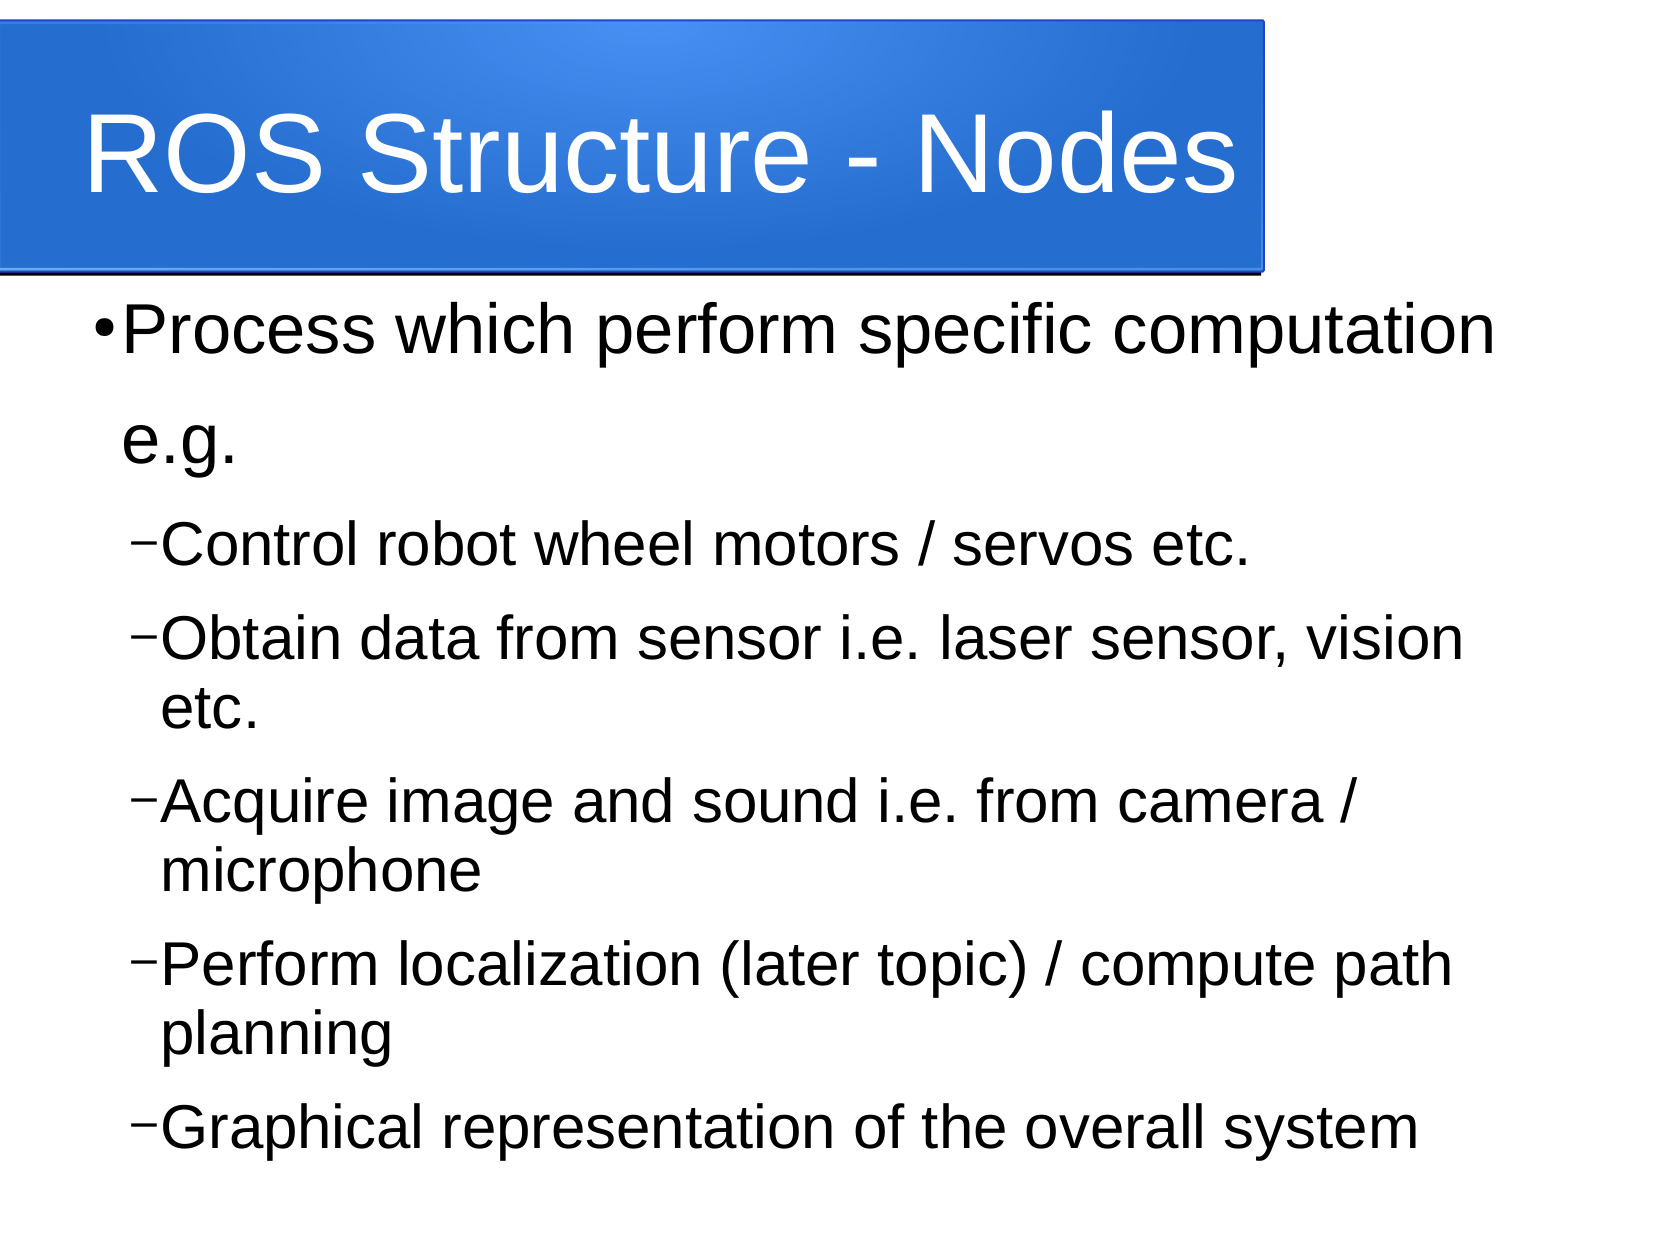

# ROS Structure - Nodes
Process which perform specific computation
e.g.
Control robot wheel motors / servos etc.
Obtain data from sensor i.e. laser sensor, vision etc.
Acquire image and sound i.e. from camera / microphone
Perform localization (later topic) / compute path planning
Graphical representation of the overall system